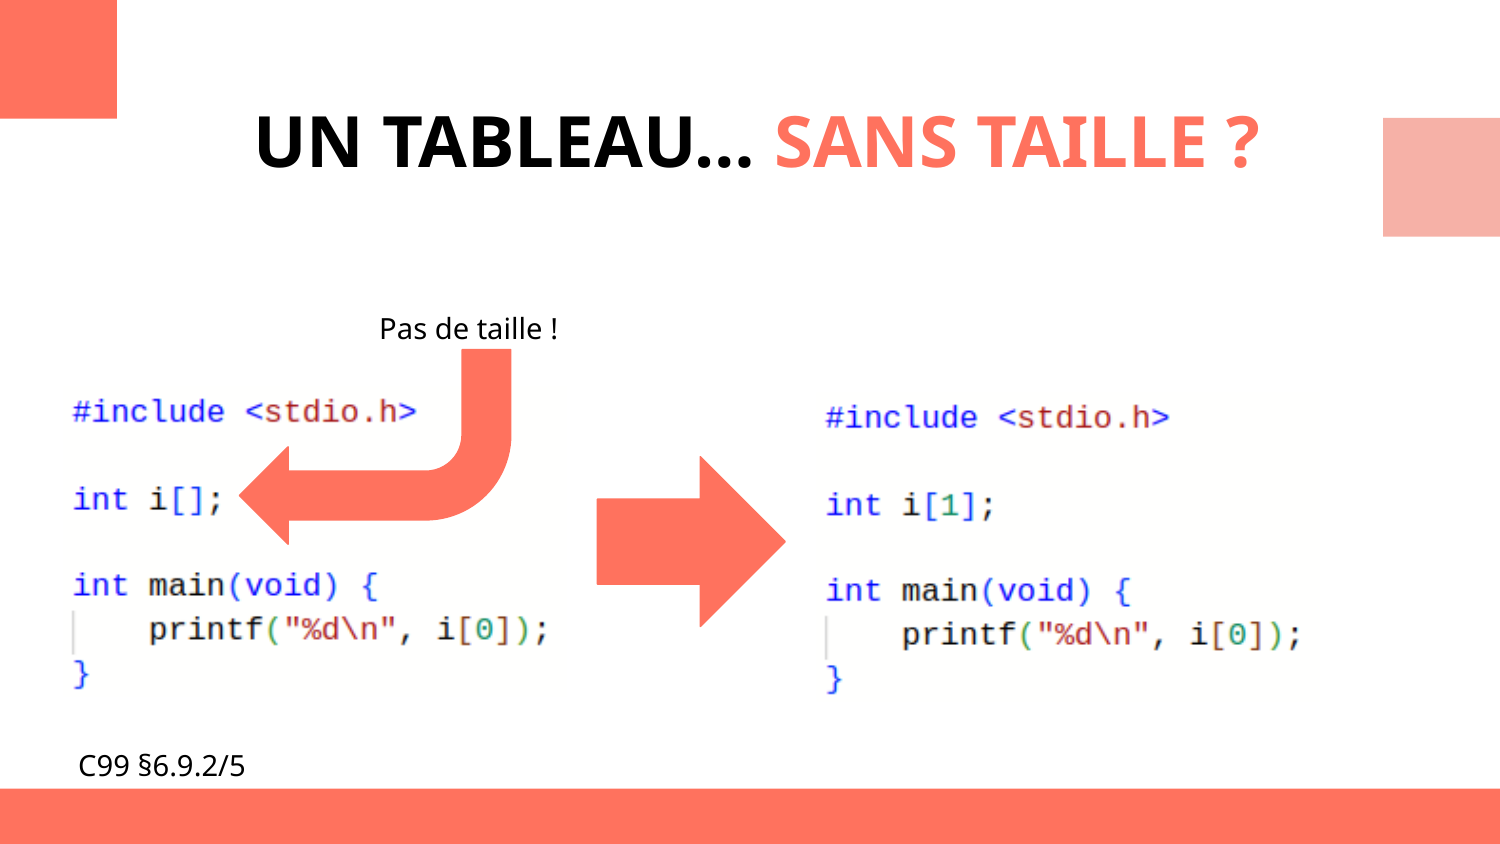

# UN TABLEAU… SANS TAILLE ?
Pas de taille !
C99 §6.9.2/5